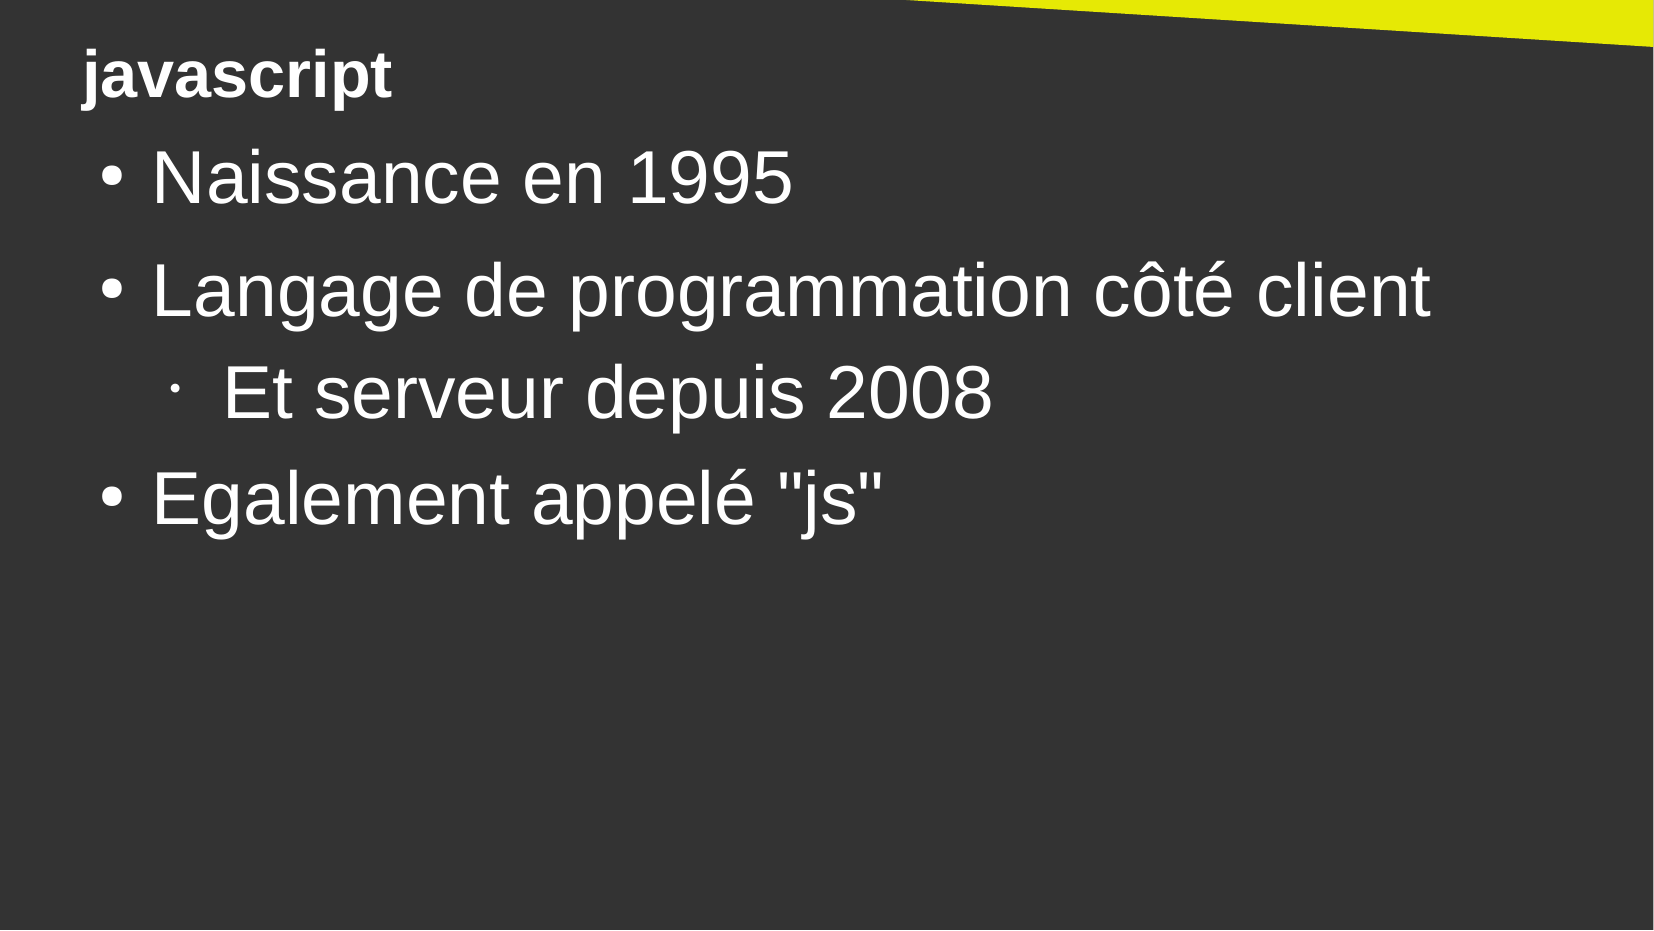

# javascript
Naissance en 1995
Langage de programmation côté client
Et serveur depuis 2008
Egalement appelé "js"